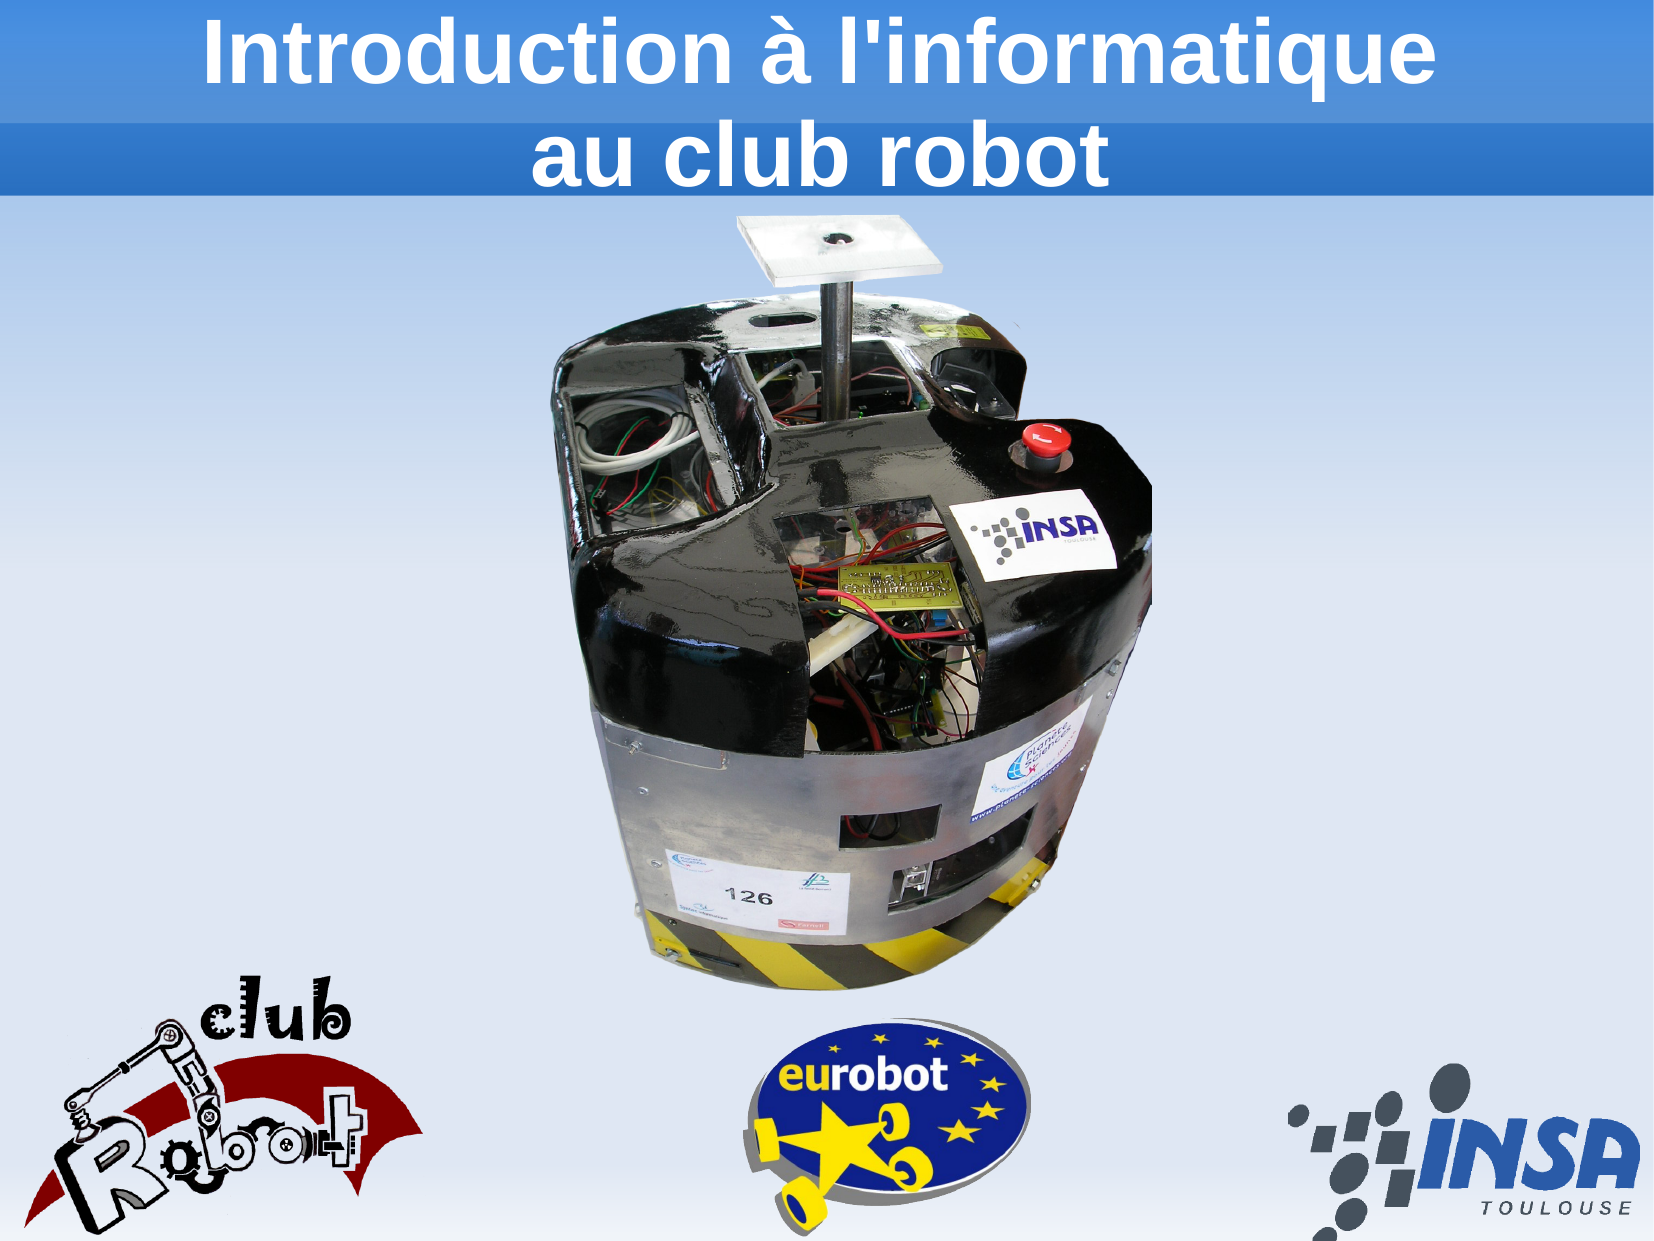

# Introduction à l'informatique au club robot